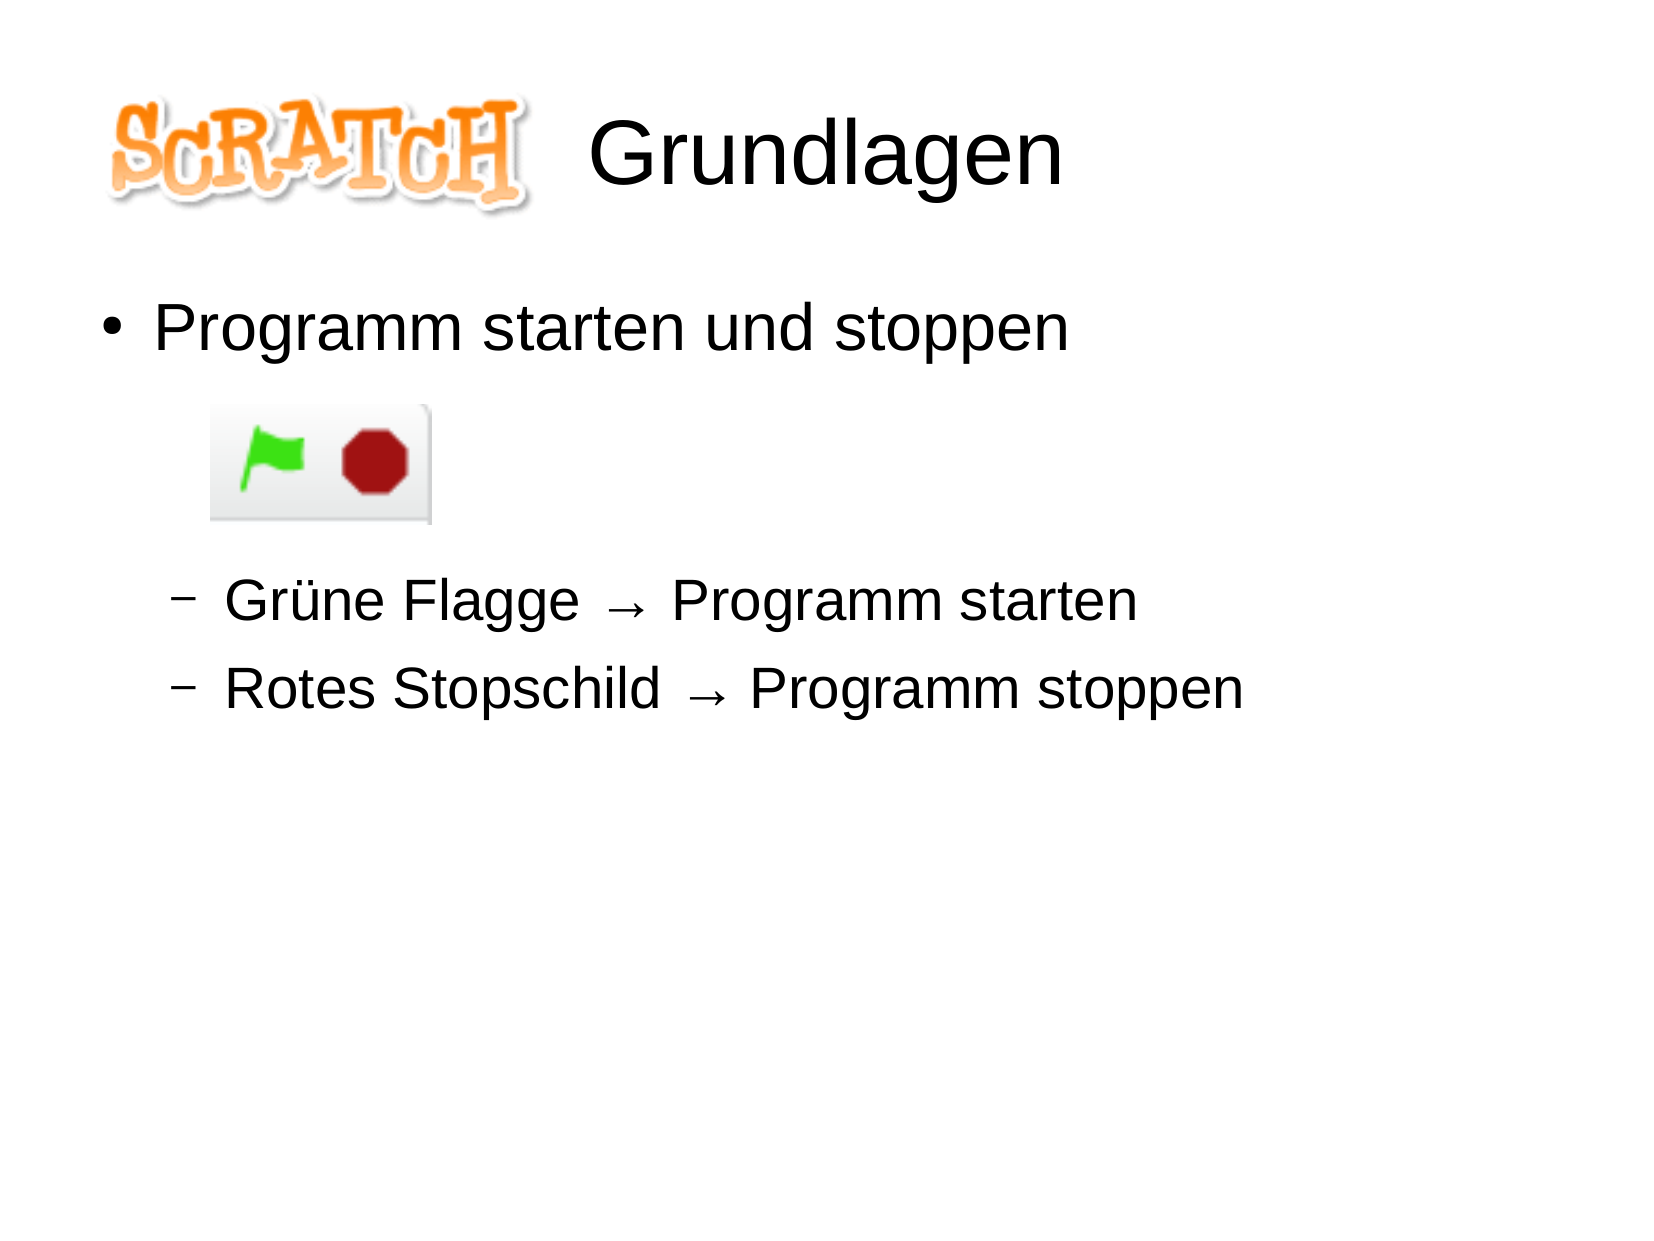

# Grundlagen
Programm starten und stoppen
Grüne Flagge → Programm starten
Rotes Stopschild →	Programm stoppen